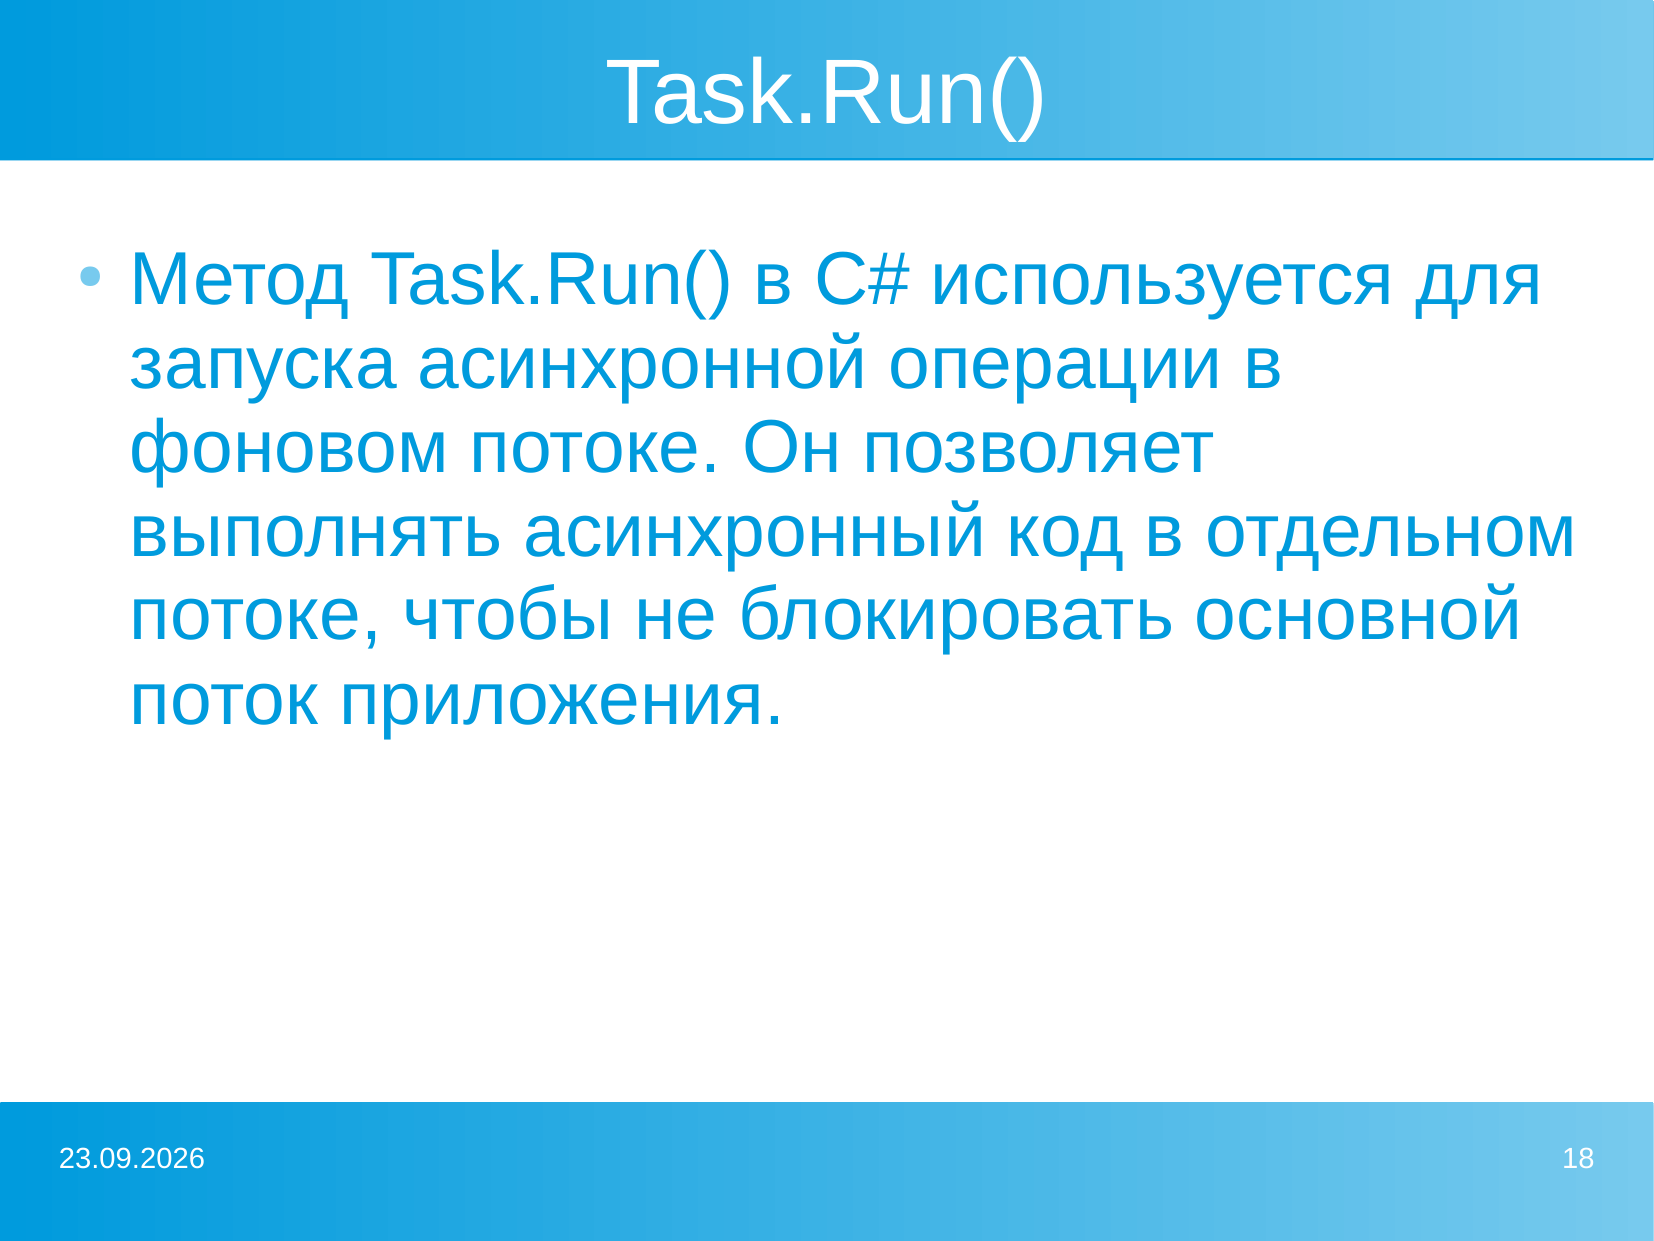

# Task.Run()
Метод Task.Run() в C# используется для запуска асинхронной операции в фоновом потоке. Он позволяет выполнять асинхронный код в отдельном потоке, чтобы не блокировать основной поток приложения.
18